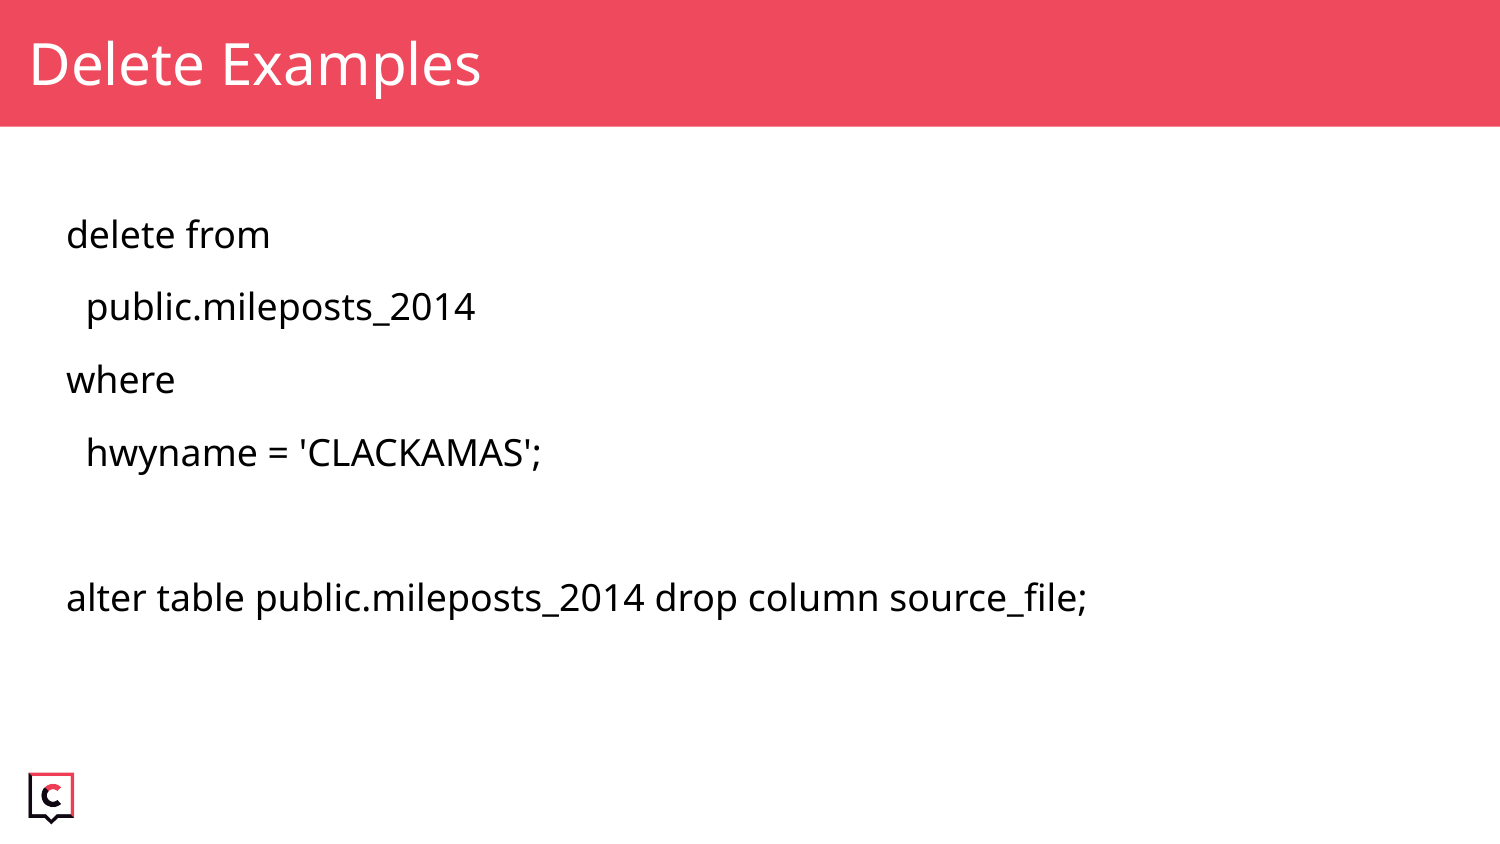

# Delete Examples
delete from
 public.mileposts_2014
where
 hwyname = 'CLACKAMAS';
alter table public.mileposts_2014 drop column source_file;